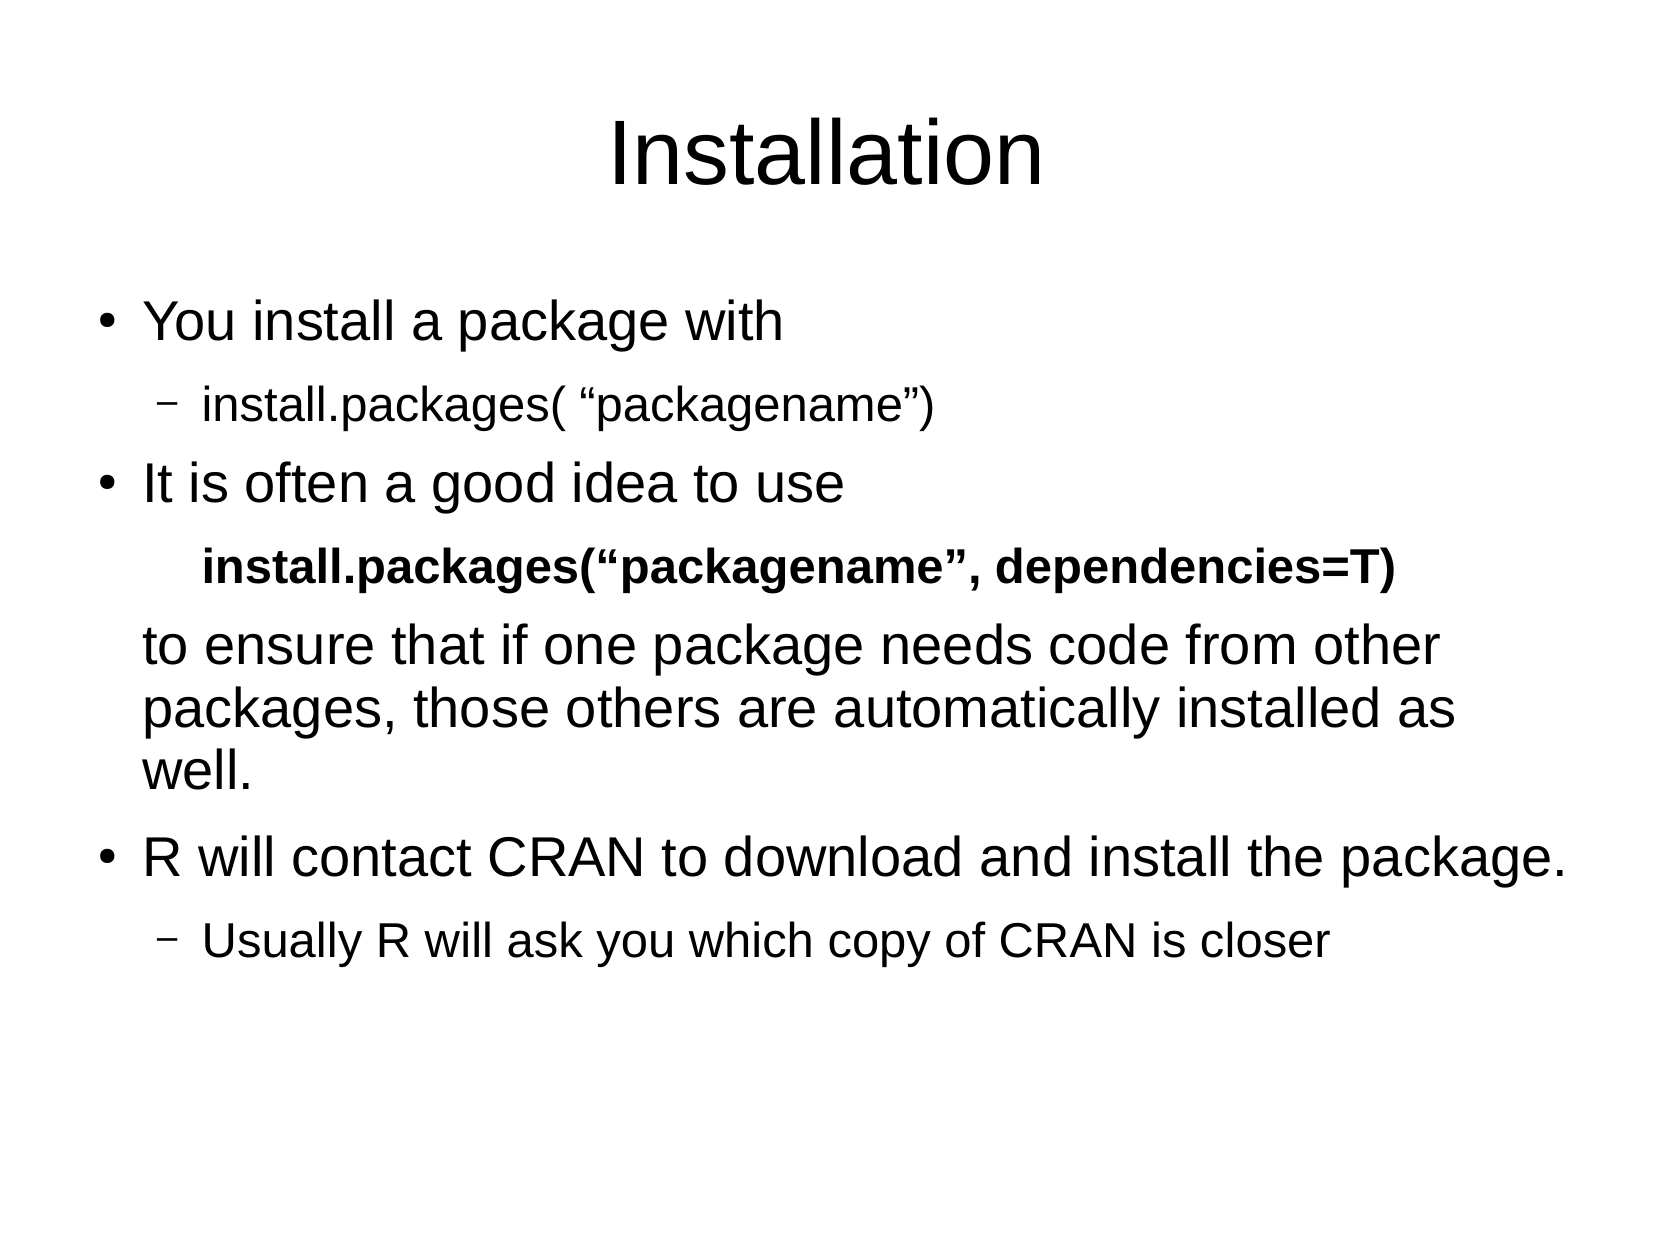

# Installation
You install a package with
install.packages( “packagename”)
It is often a good idea to use
install.packages(“packagename”, dependencies=T)
to ensure that if one package needs code from other packages, those others are automatically installed as well.
R will contact CRAN to download and install the package.
Usually R will ask you which copy of CRAN is closer